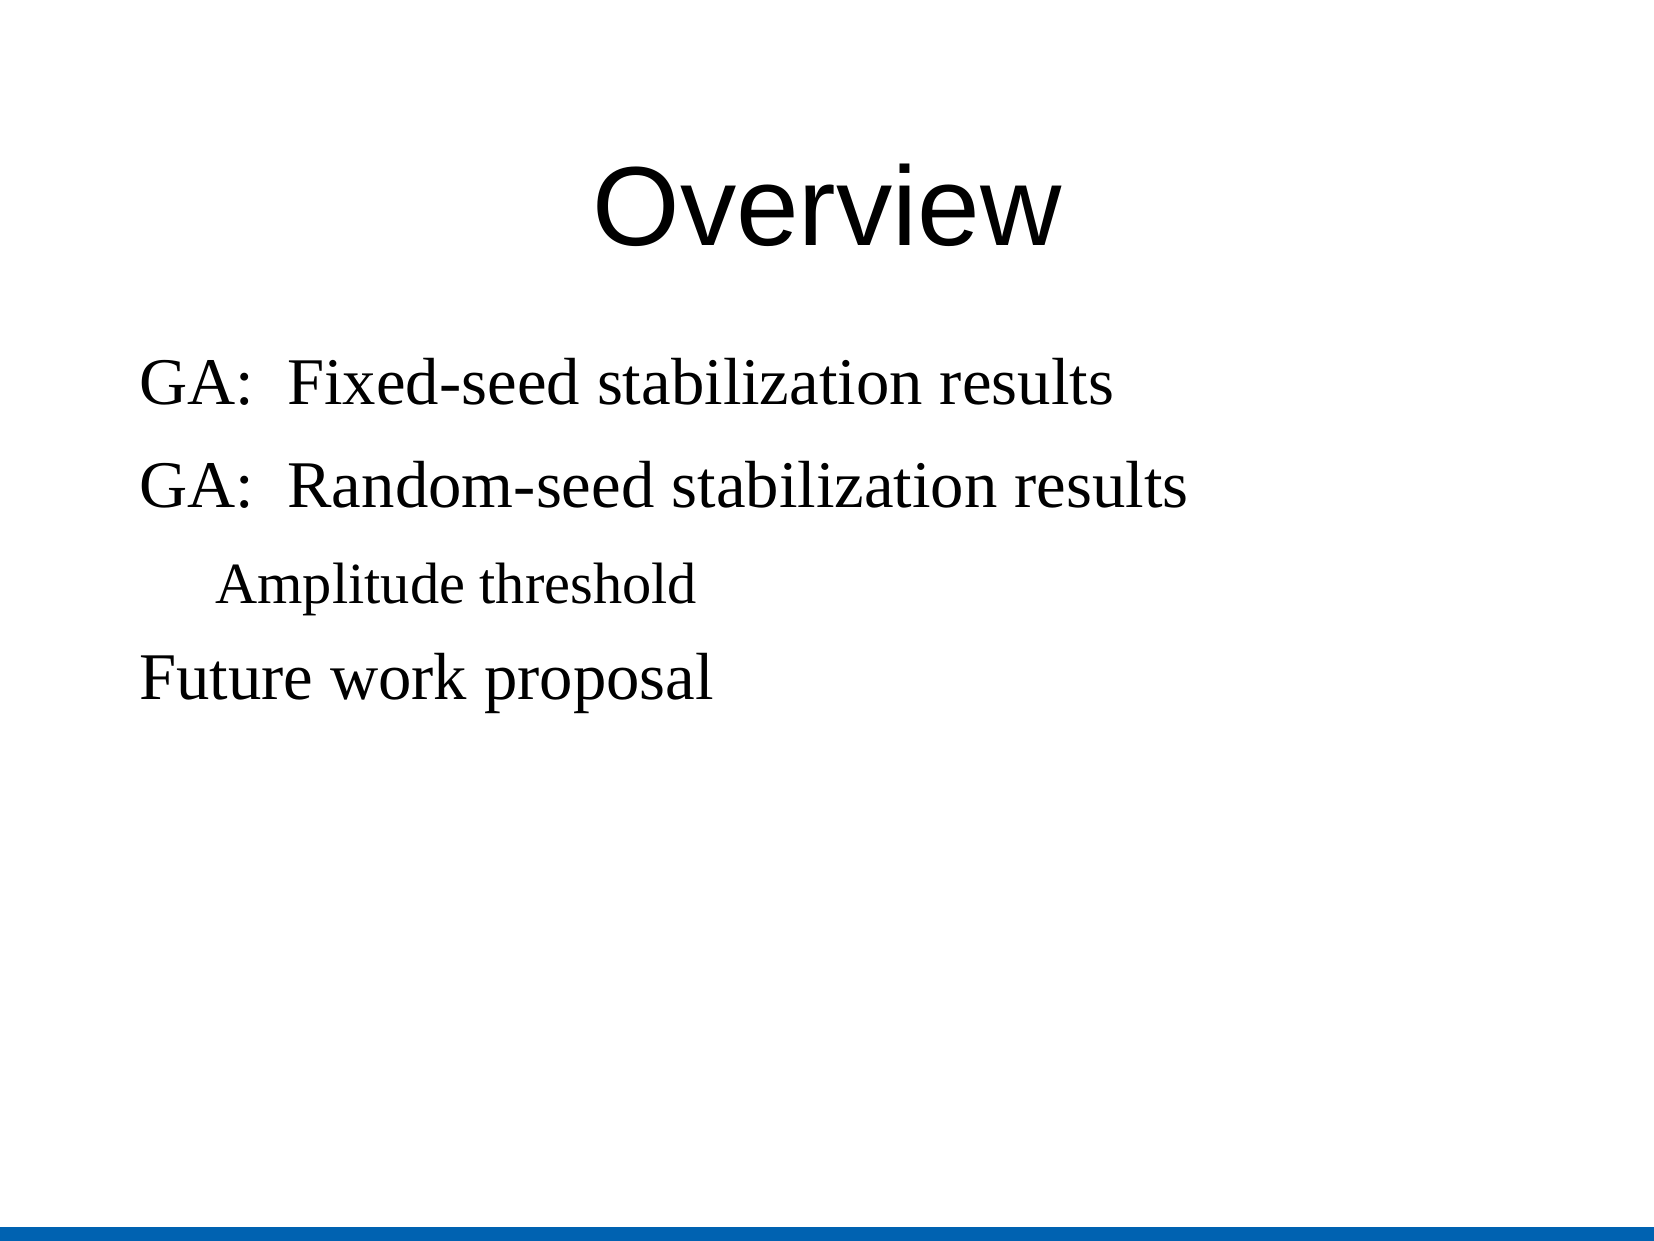

# Overview
GA: Fixed-seed stabilization results
GA: Random-seed stabilization results
Amplitude threshold
Future work proposal